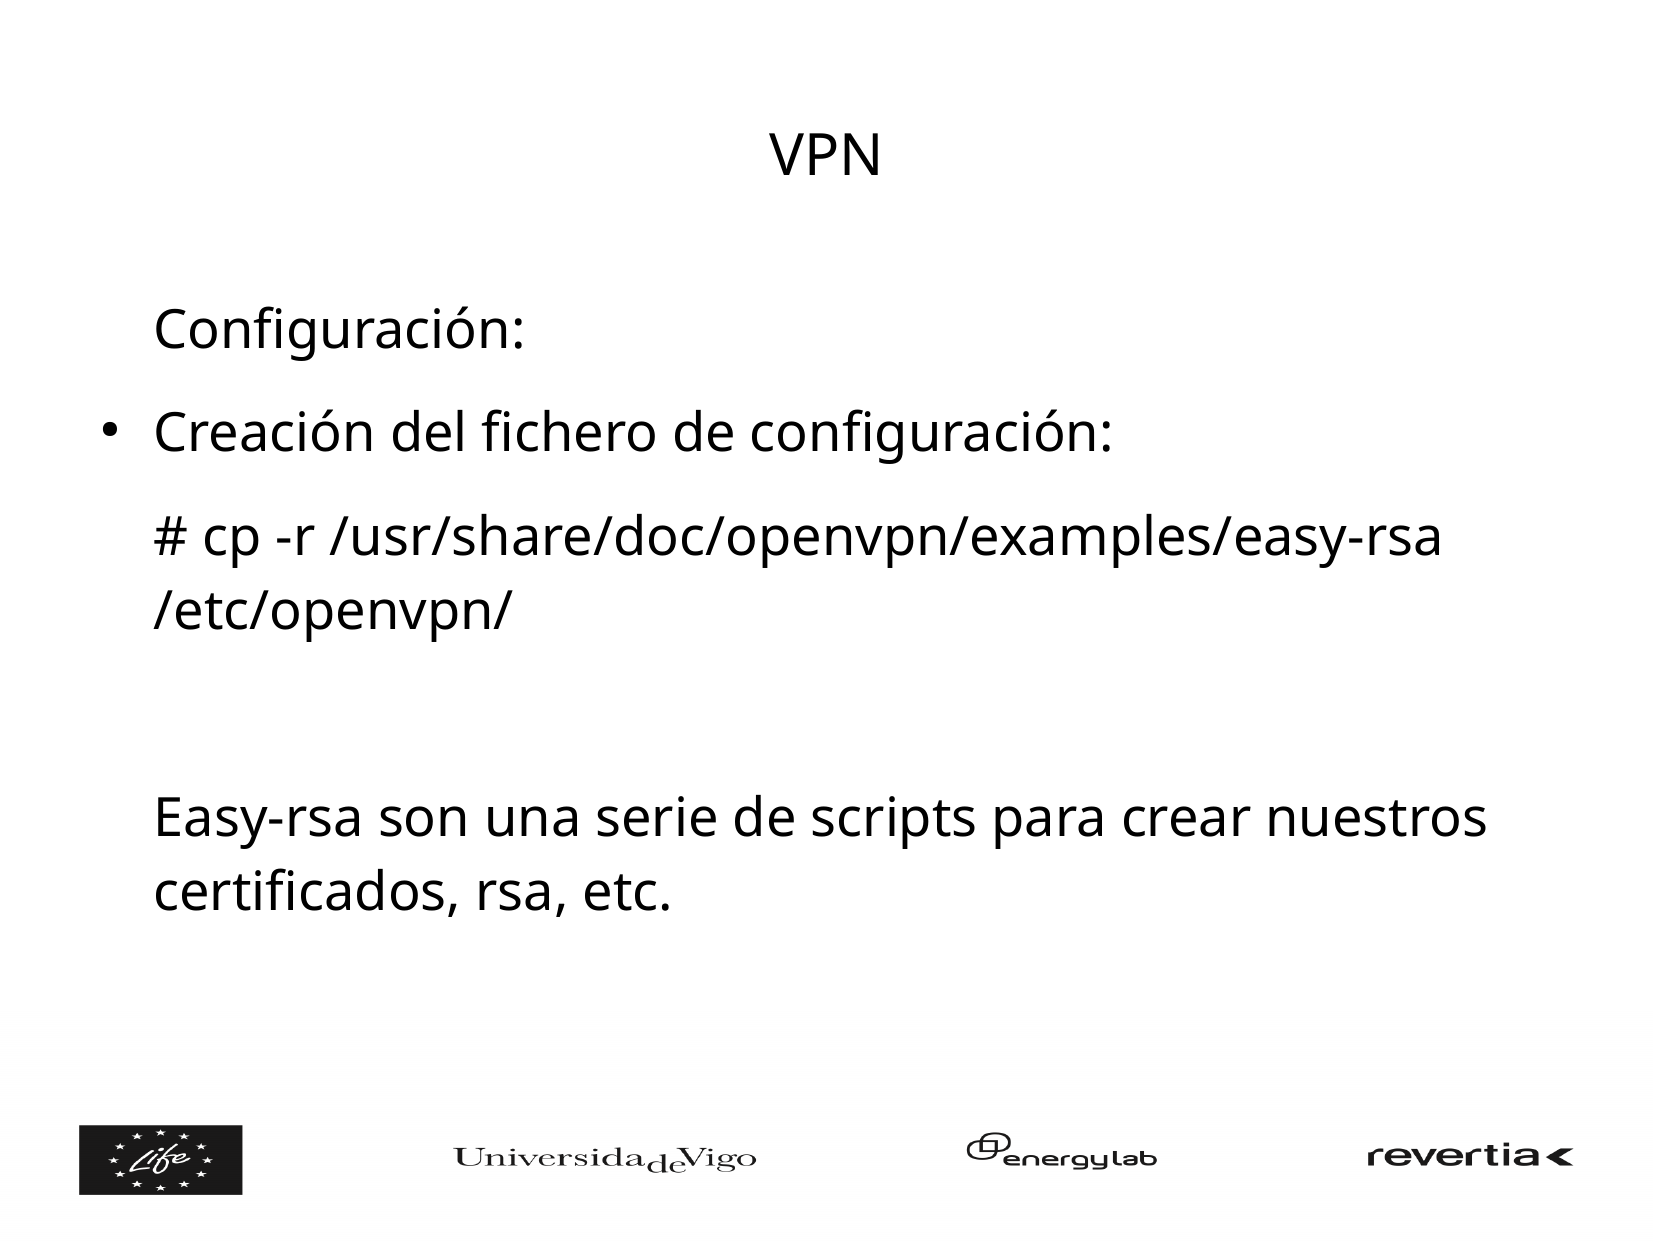

# VPN
Configuración:
Creación del fichero de configuración:
# cp -r /usr/share/doc/openvpn/examples/easy-rsa /etc/openvpn/
Easy-rsa son una serie de scripts para crear nuestros certificados, rsa, etc.